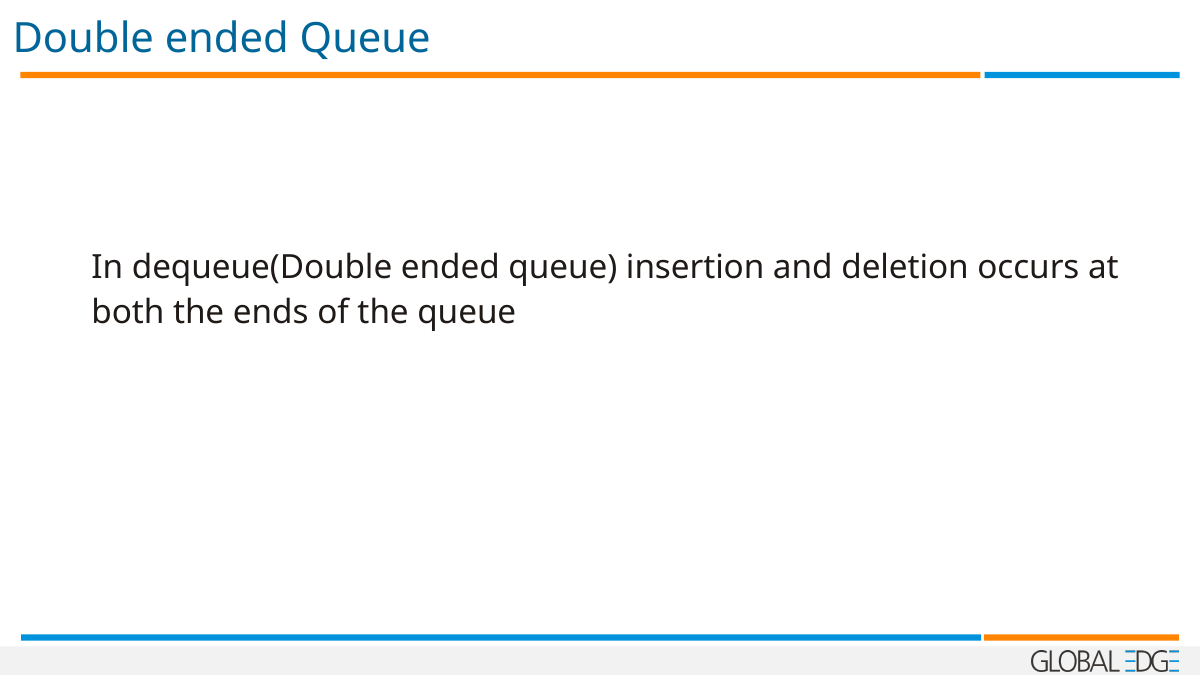

# Double ended Queue
In dequeue(Double ended queue) insertion and deletion occurs at both the ends of the queue